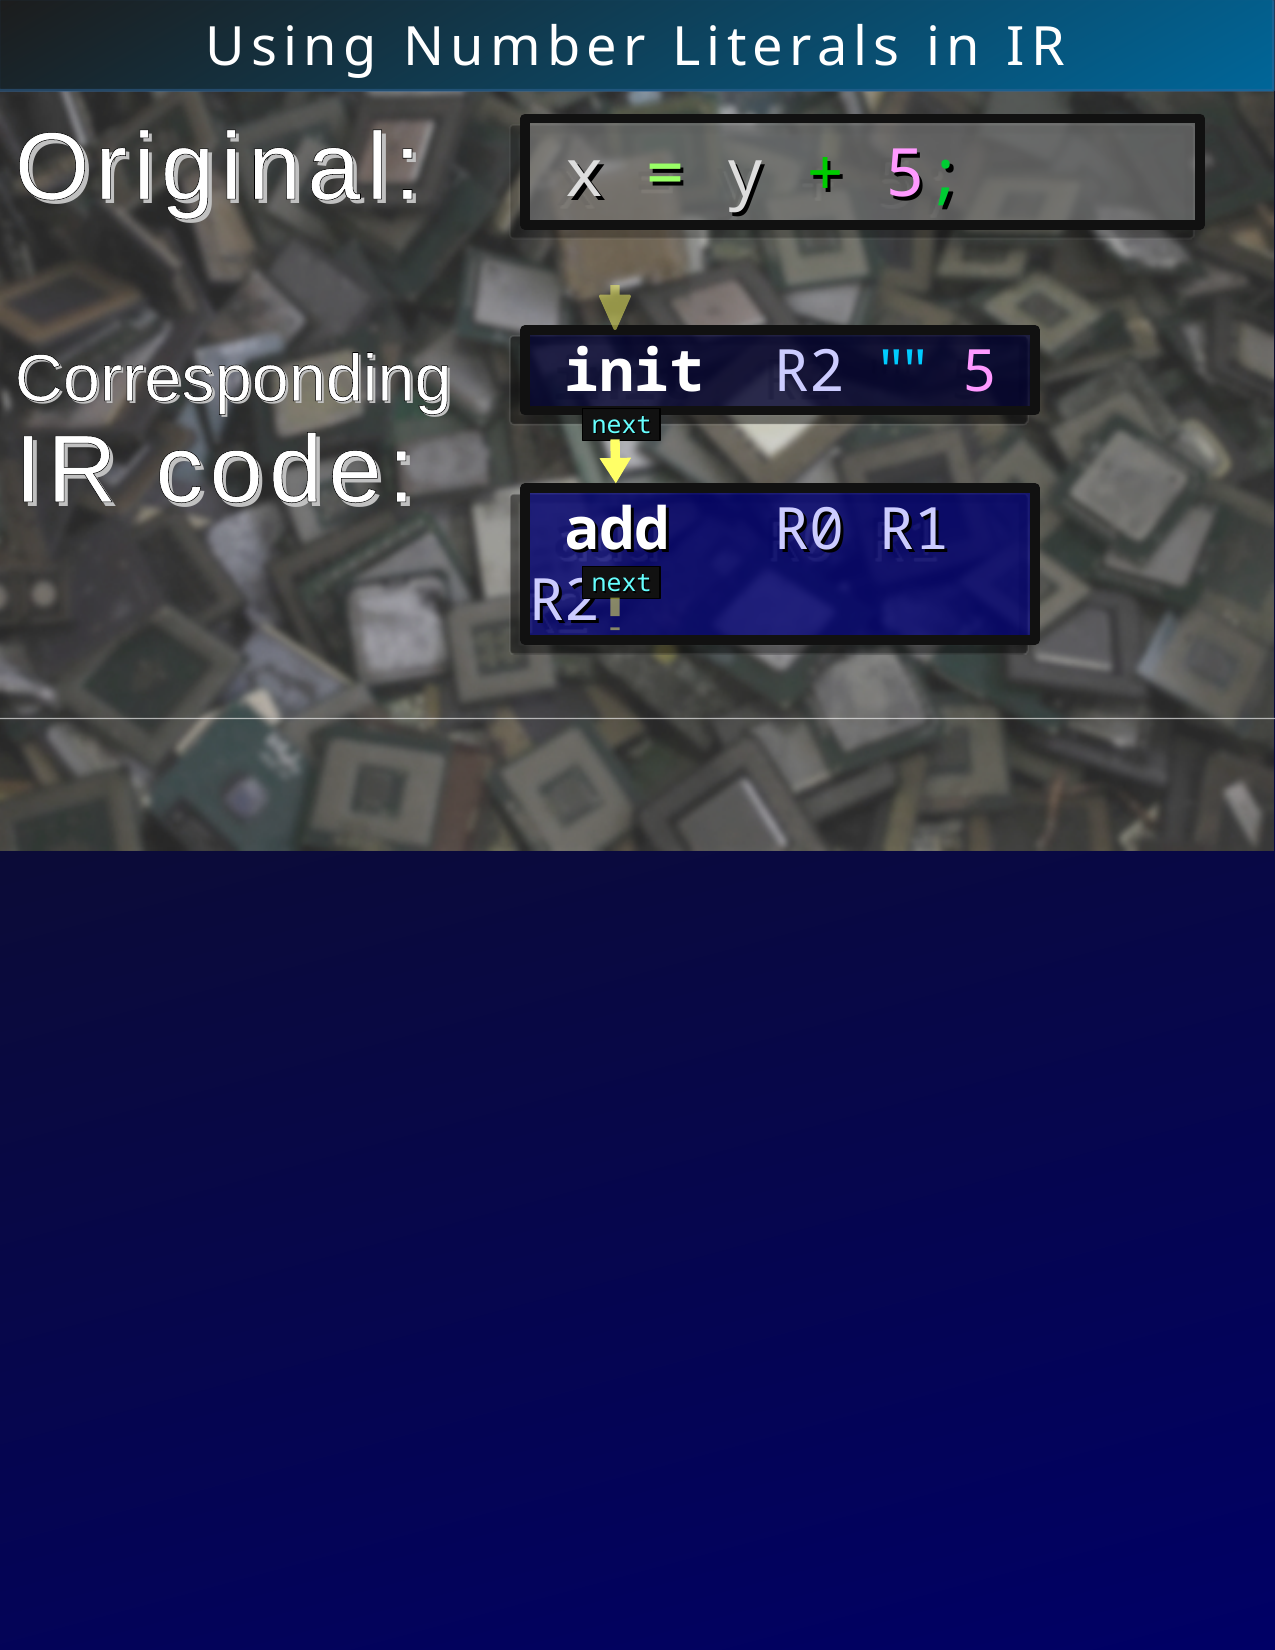

Using Number Literals in IR
Original:
Corresponding
IR code:
x = y + 5;
 init R2 "" 5
next
 add R0 R1 R2
next